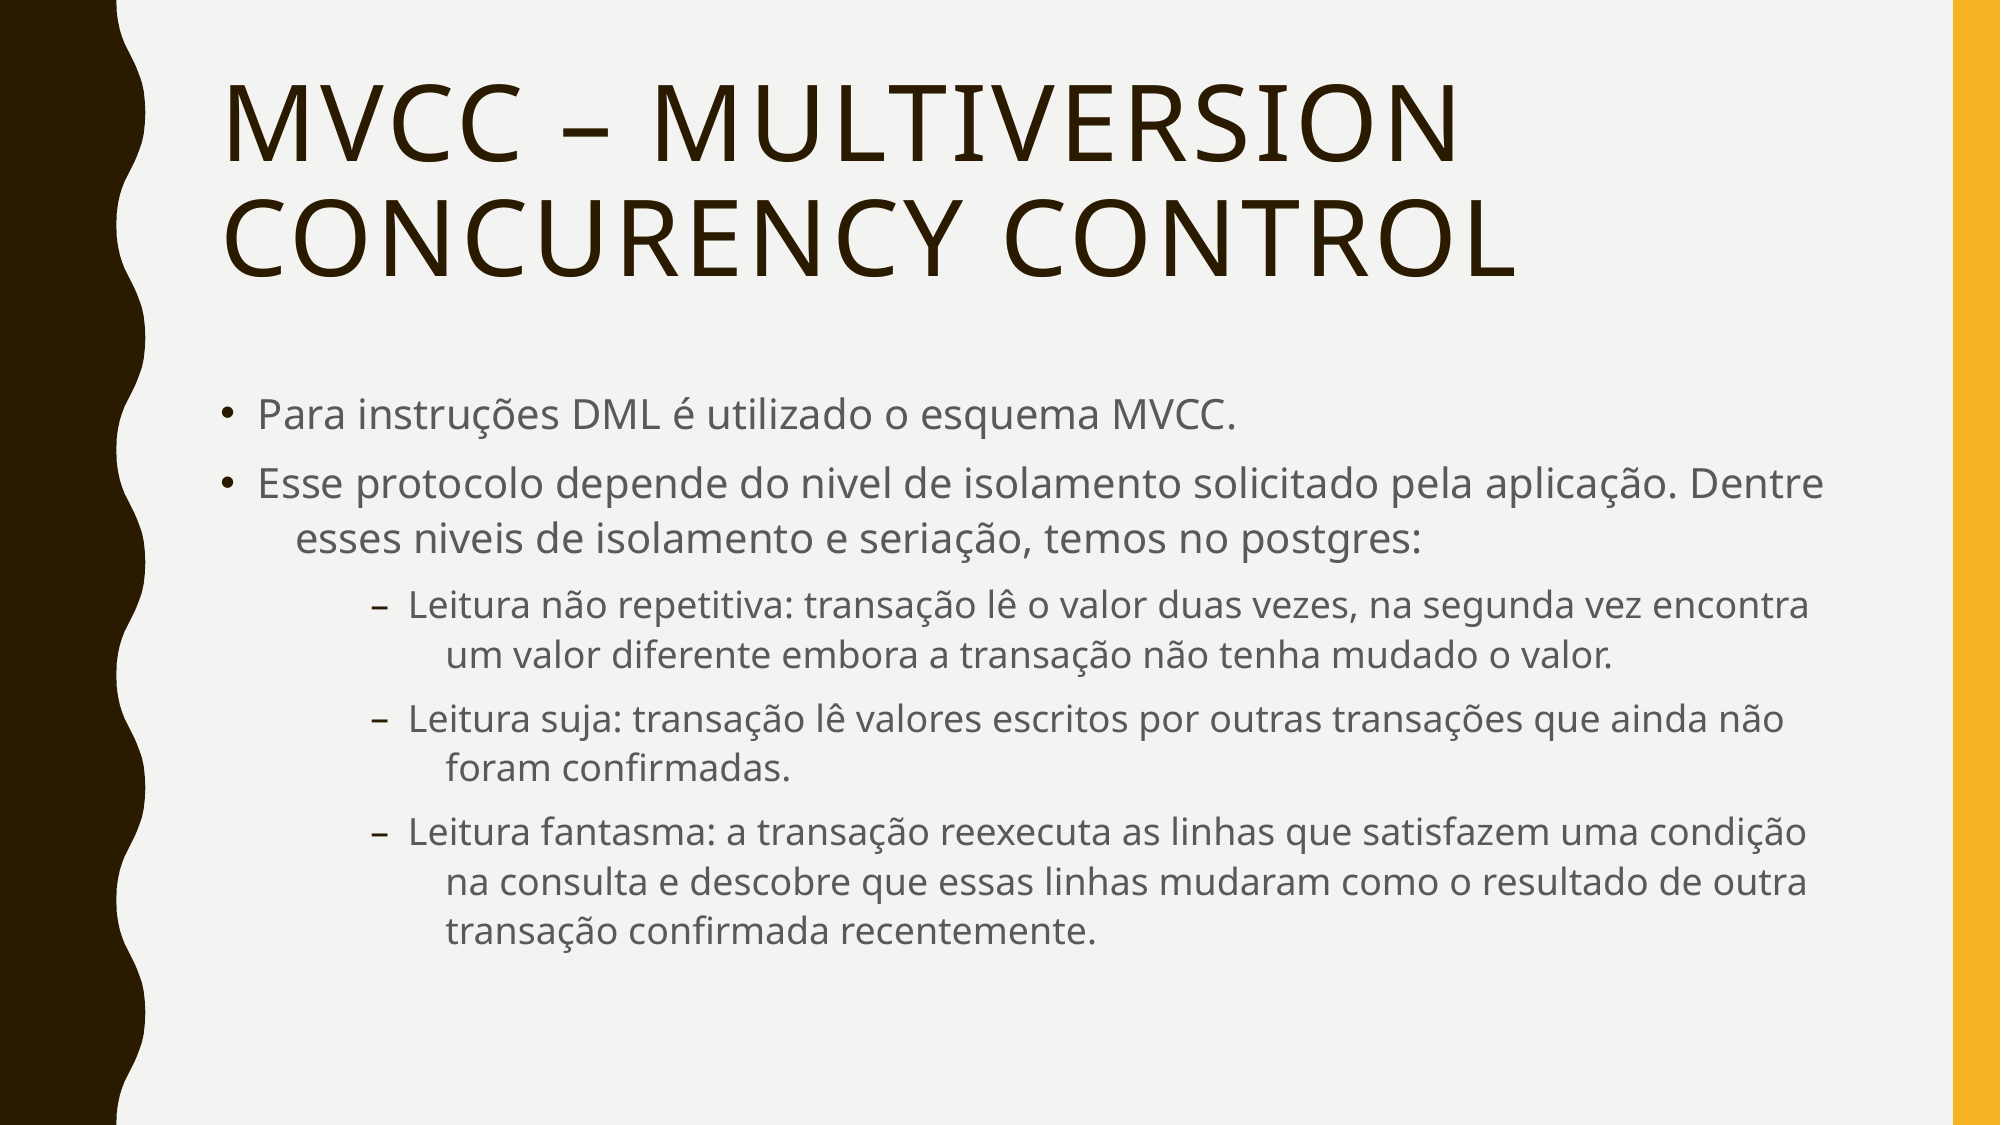

# MVcC – Multiversion concurency control
Para instruções DML é utilizado o esquema MVCC.
Esse protocolo depende do nivel de isolamento solicitado pela aplicação. Dentre esses niveis de isolamento e seriação, temos no postgres:
Leitura não repetitiva: transação lê o valor duas vezes, na segunda vez encontra um valor diferente embora a transação não tenha mudado o valor.
Leitura suja: transação lê valores escritos por outras transações que ainda não foram confirmadas.
Leitura fantasma: a transação reexecuta as linhas que satisfazem uma condição na consulta e descobre que essas linhas mudaram como o resultado de outra transação confirmada recentemente.